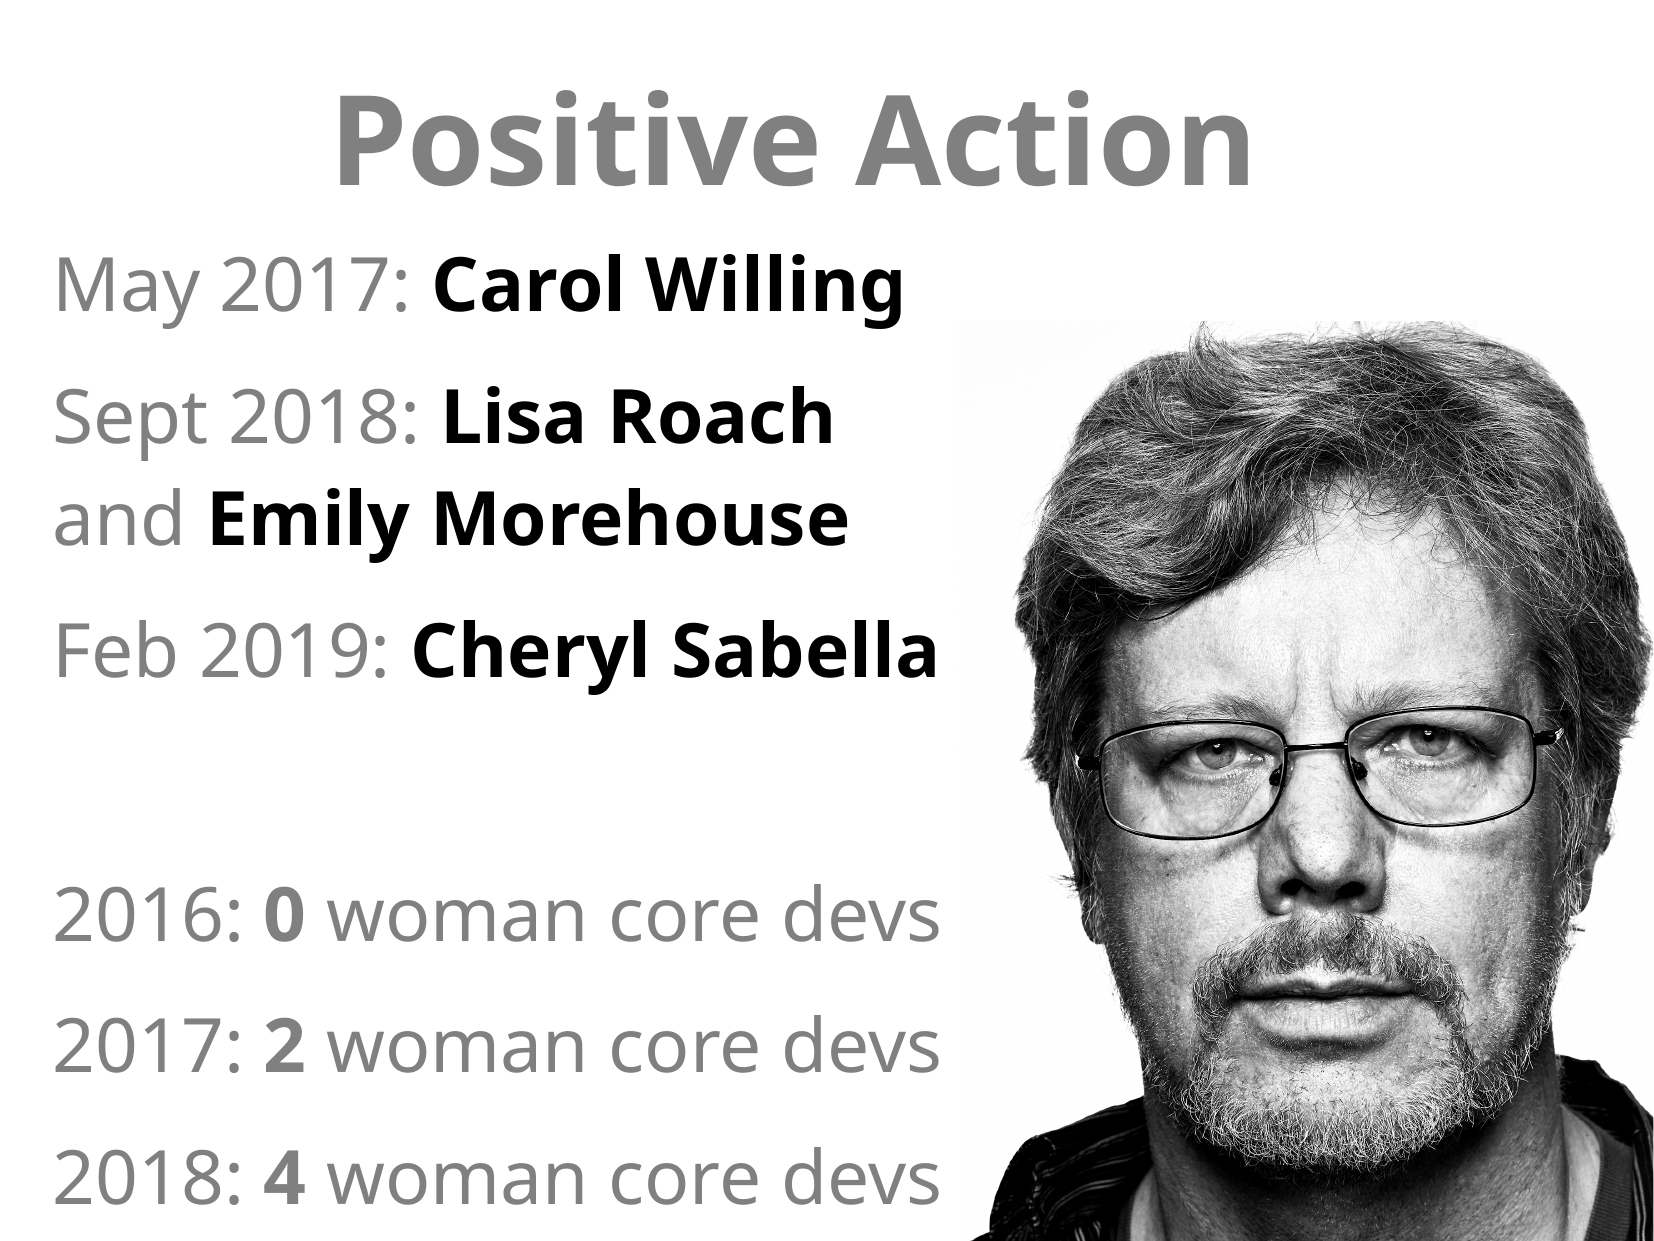

Positive Action
# May 2017: Carol Willing
Sept 2018: Lisa Roach
and Emily Morehouse
Feb 2019: Cheryl Sabella
2016: 0 woman core devs
2017: 2 woman core devs
2018: 4 woman core devs
2019: 5 woman core devs